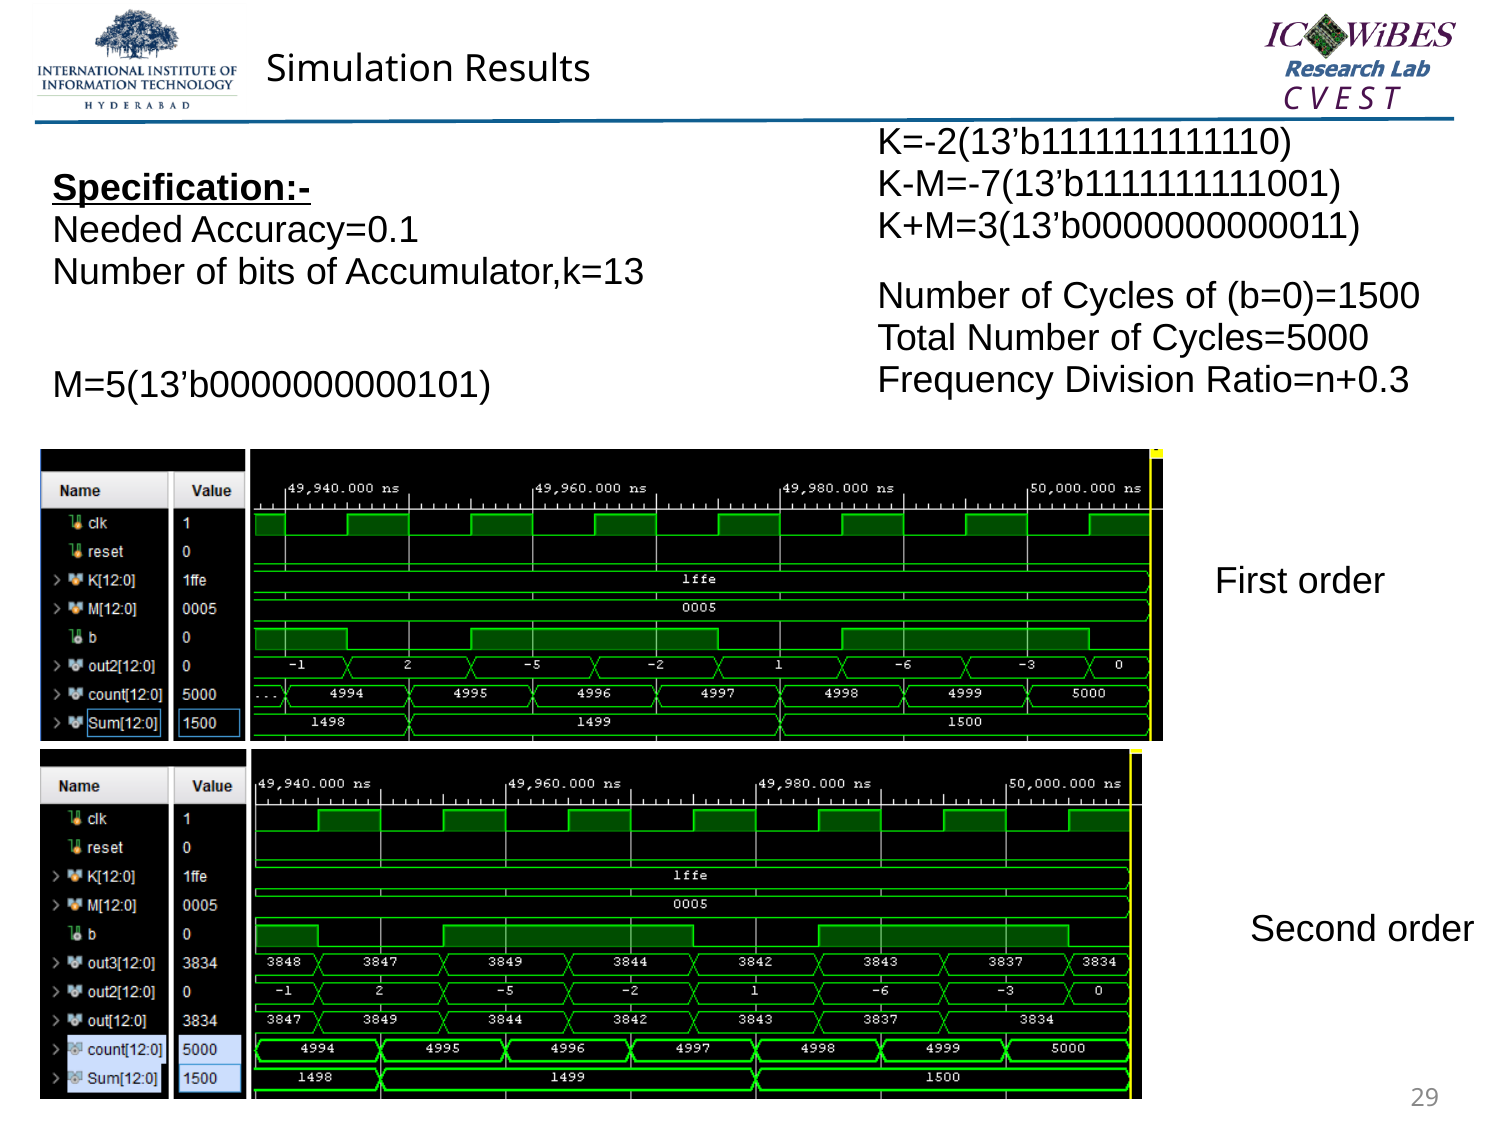

# Simulation Results
K=-2(13’b1111111111110)
K-M=-7(13’b1111111111001)
K+M=3(13’b0000000000011)
Specification:-
Needed Accuracy=0.1
Number of bits of Accumulator,k=13
Number of Cycles of (b=0)=1500
Total Number of Cycles=5000
Frequency Division Ratio=n+0.3
M=5(13’b0000000000101)
First order
Second order